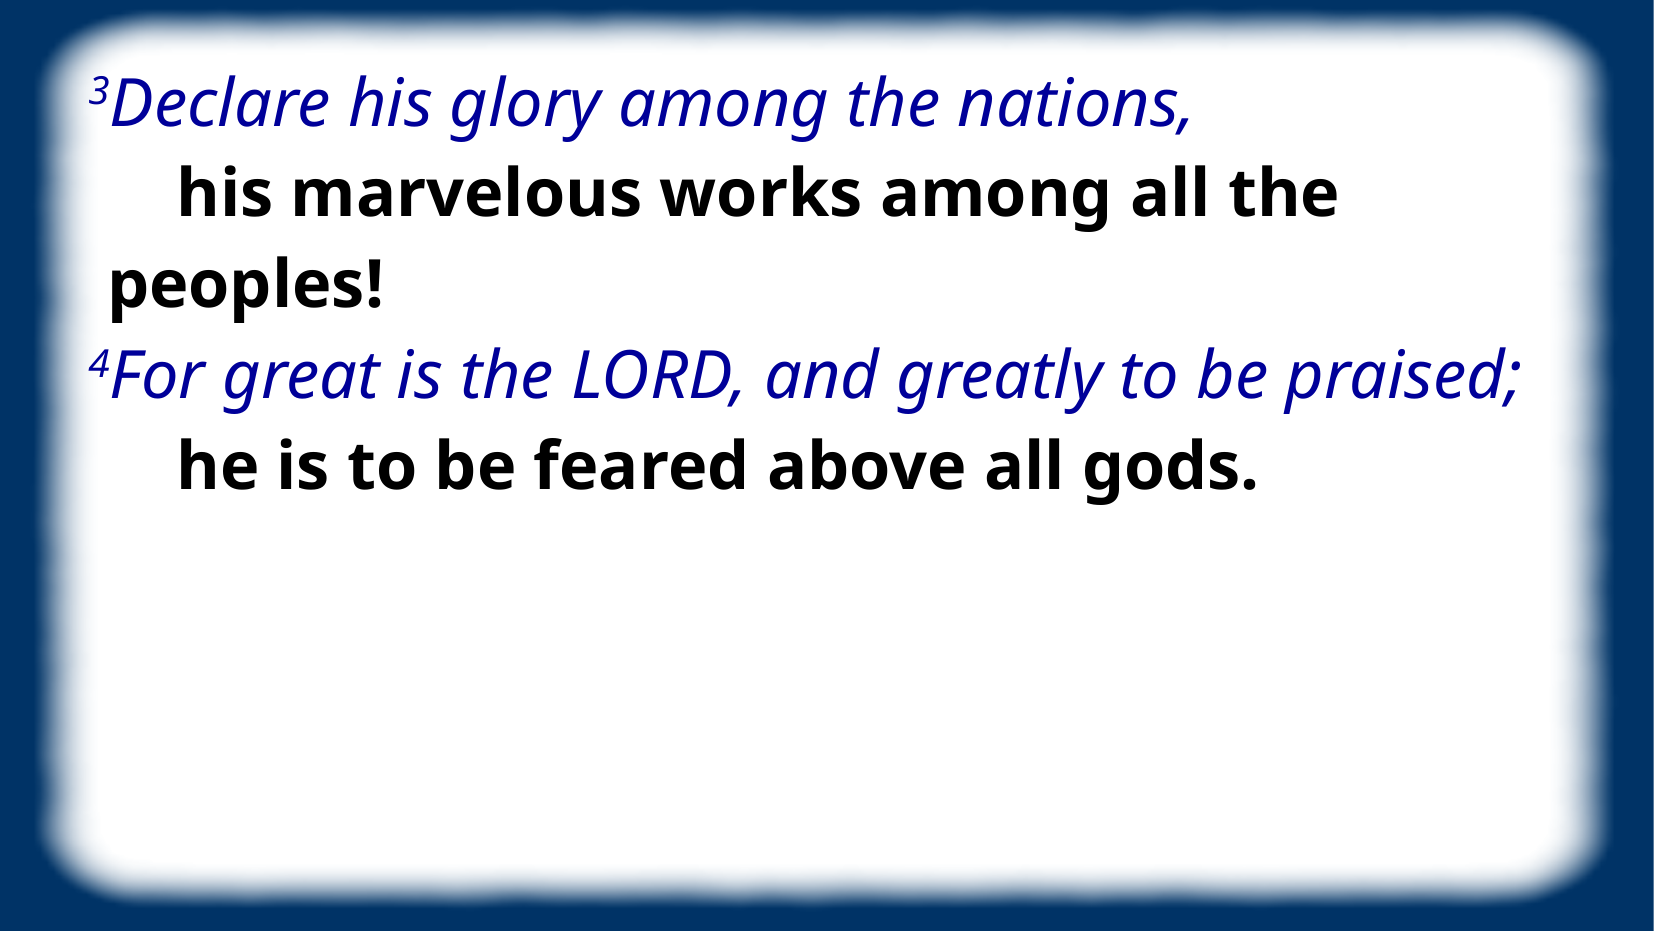

3Declare his glory among the nations,
 his marvelous works among all the peoples!
4For great is the LORD, and greatly to be praised;
 he is to be feared above all gods.